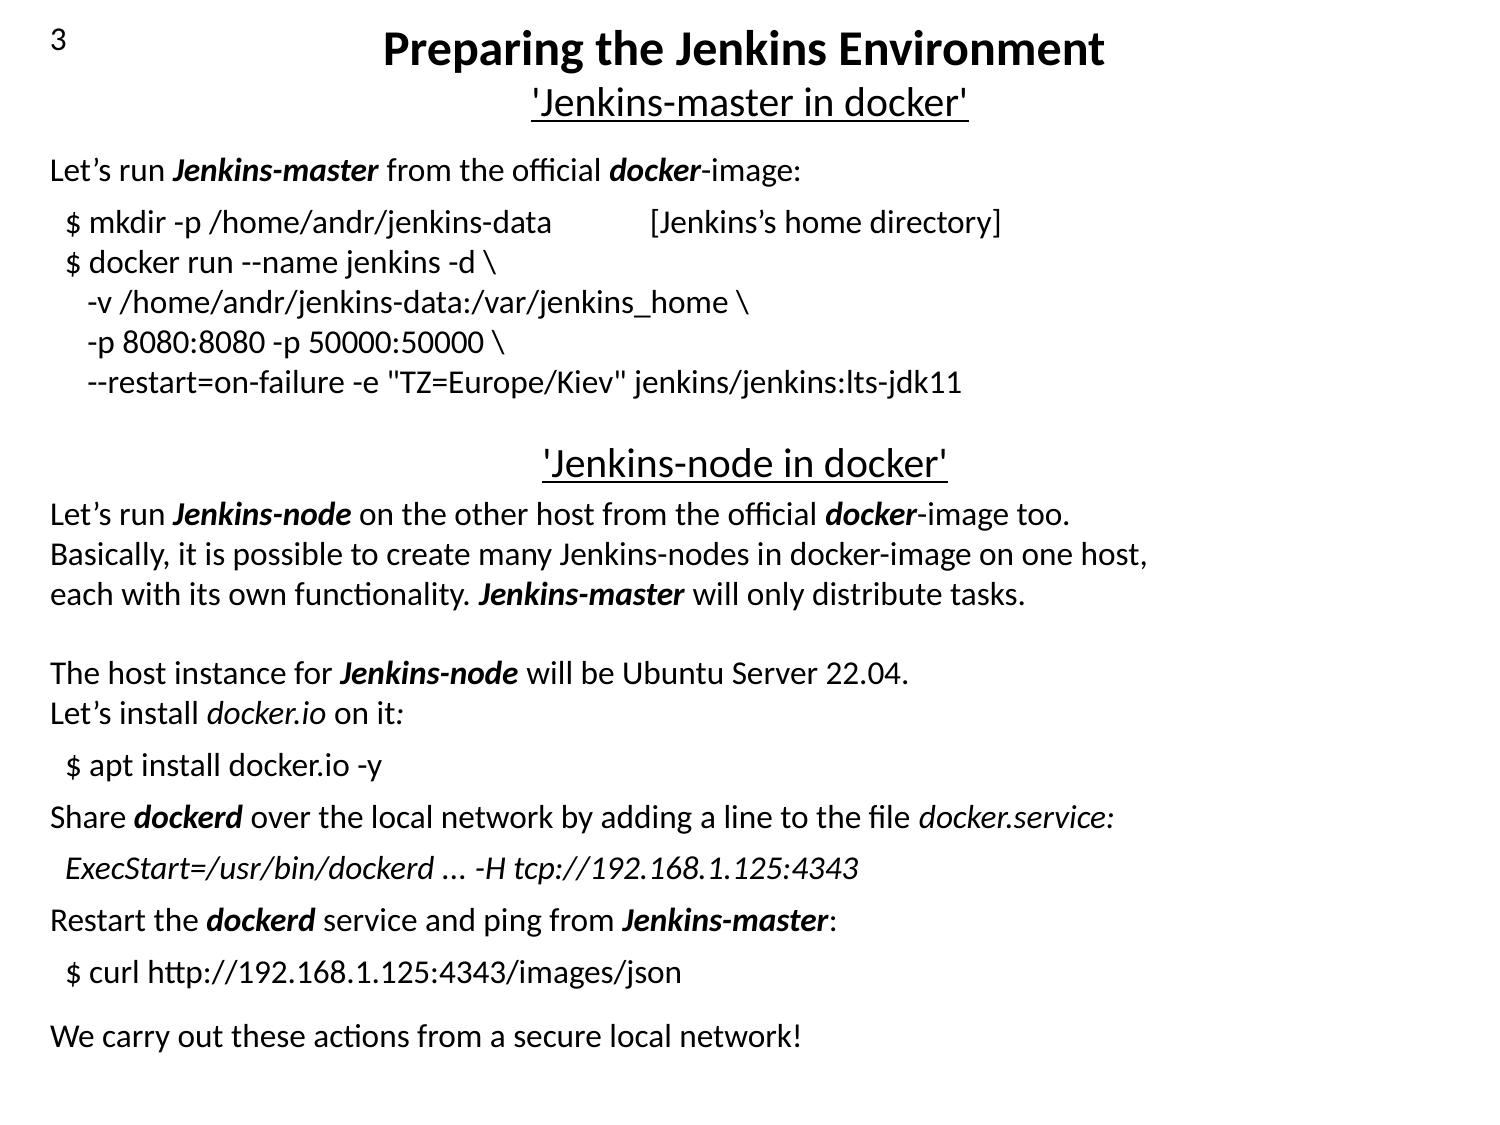

3
# Preparing the Jenkins Environment 'Jenkins-master in docker'
Let’s run Jenkins-master from the official docker-image:
 $ mkdir -p /home/andr/jenkins-data	[Jenkins’s home directory]
 $ docker run --name jenkins -d \
 -v /home/andr/jenkins-data:/var/jenkins_home \
 -p 8080:8080 -p 50000:50000 \
 --restart=on-failure -e "TZ=Europe/Kiev" jenkins/jenkins:lts-jdk11
'Jenkins-node in docker'
Let’s run Jenkins-node on the other host from the official docker-image too.
Basically, it is possible to create many Jenkins-nodes in docker-image on one host,
each with its own functionality. Jenkins-master will only distribute tasks.
The host instance for Jenkins-node will be Ubuntu Server 22.04.
Let’s install docker.io on it:
 $ apt install docker.io -y
Share dockerd over the local network by adding a line to the file docker.service:
 ExecStart=/usr/bin/dockerd ... -H tcp://192.168.1.125:4343
Restart the dockerd service and ping from Jenkins-master:
 $ curl http://192.168.1.125:4343/images/json
We carry out these actions from a secure local network!